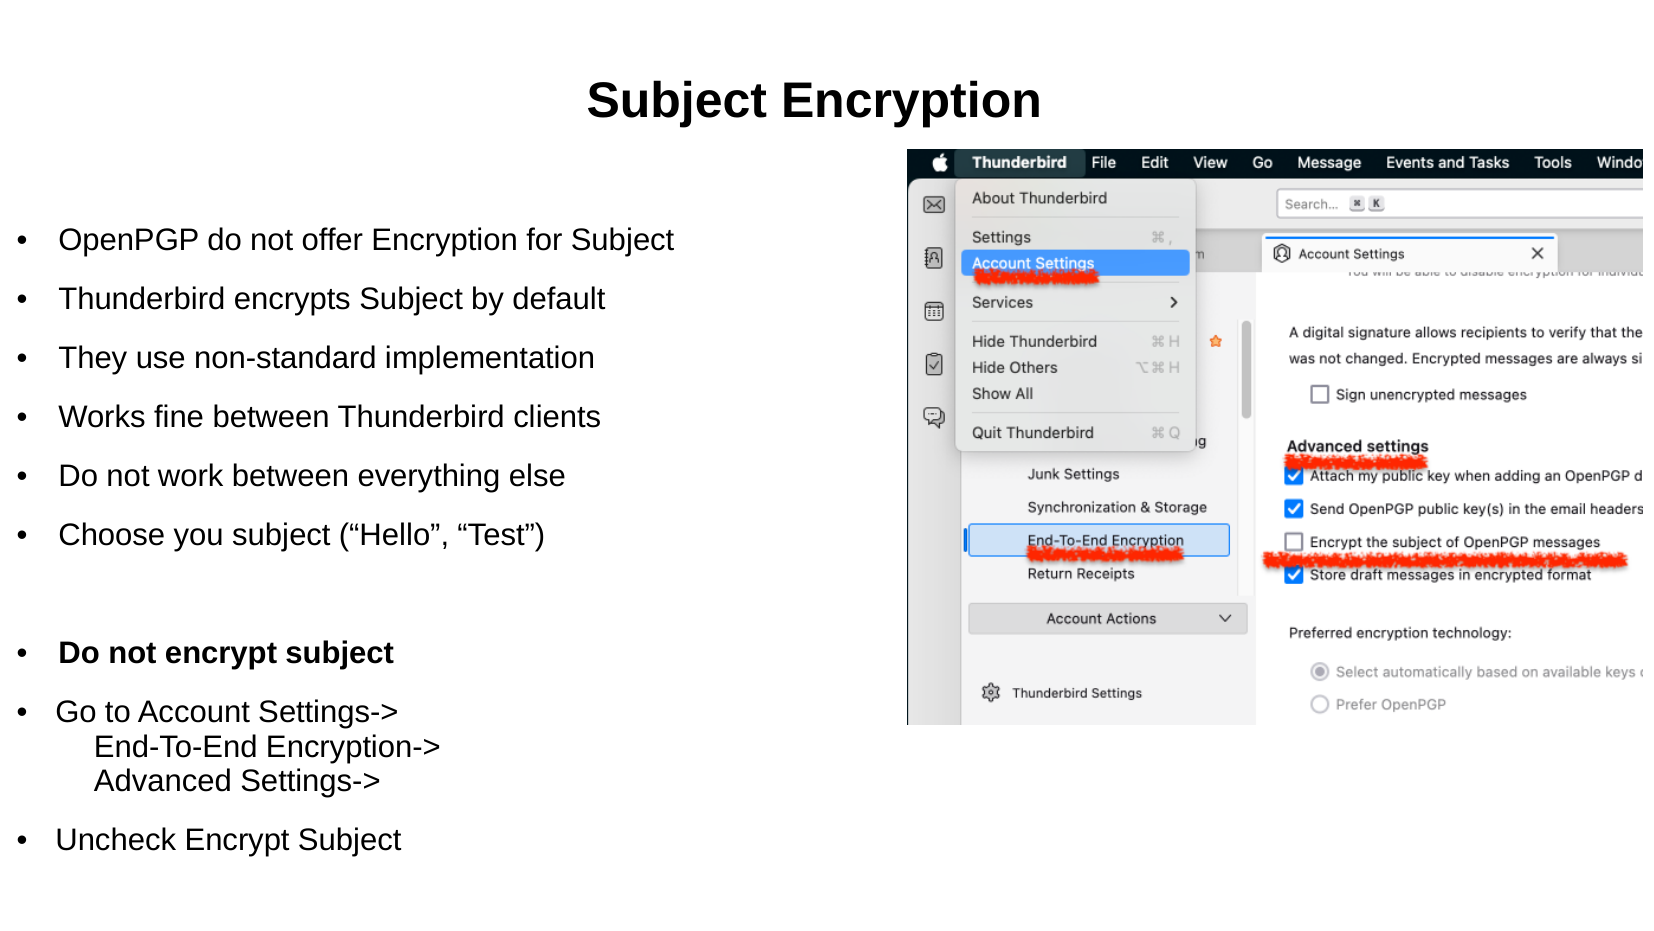

# Subject Encryption
OpenPGP do not offer Encryption for Subject
Thunderbird encrypts Subject by default
They use non-standard implementation
Works fine between Thunderbird clients
Do not work between everything else
Choose you subject (“Hello”, “Test”)
Do not encrypt subject
Go to Account Settings->
End-To-End Encryption->
Advanced Settings->
Uncheck Encrypt Subject